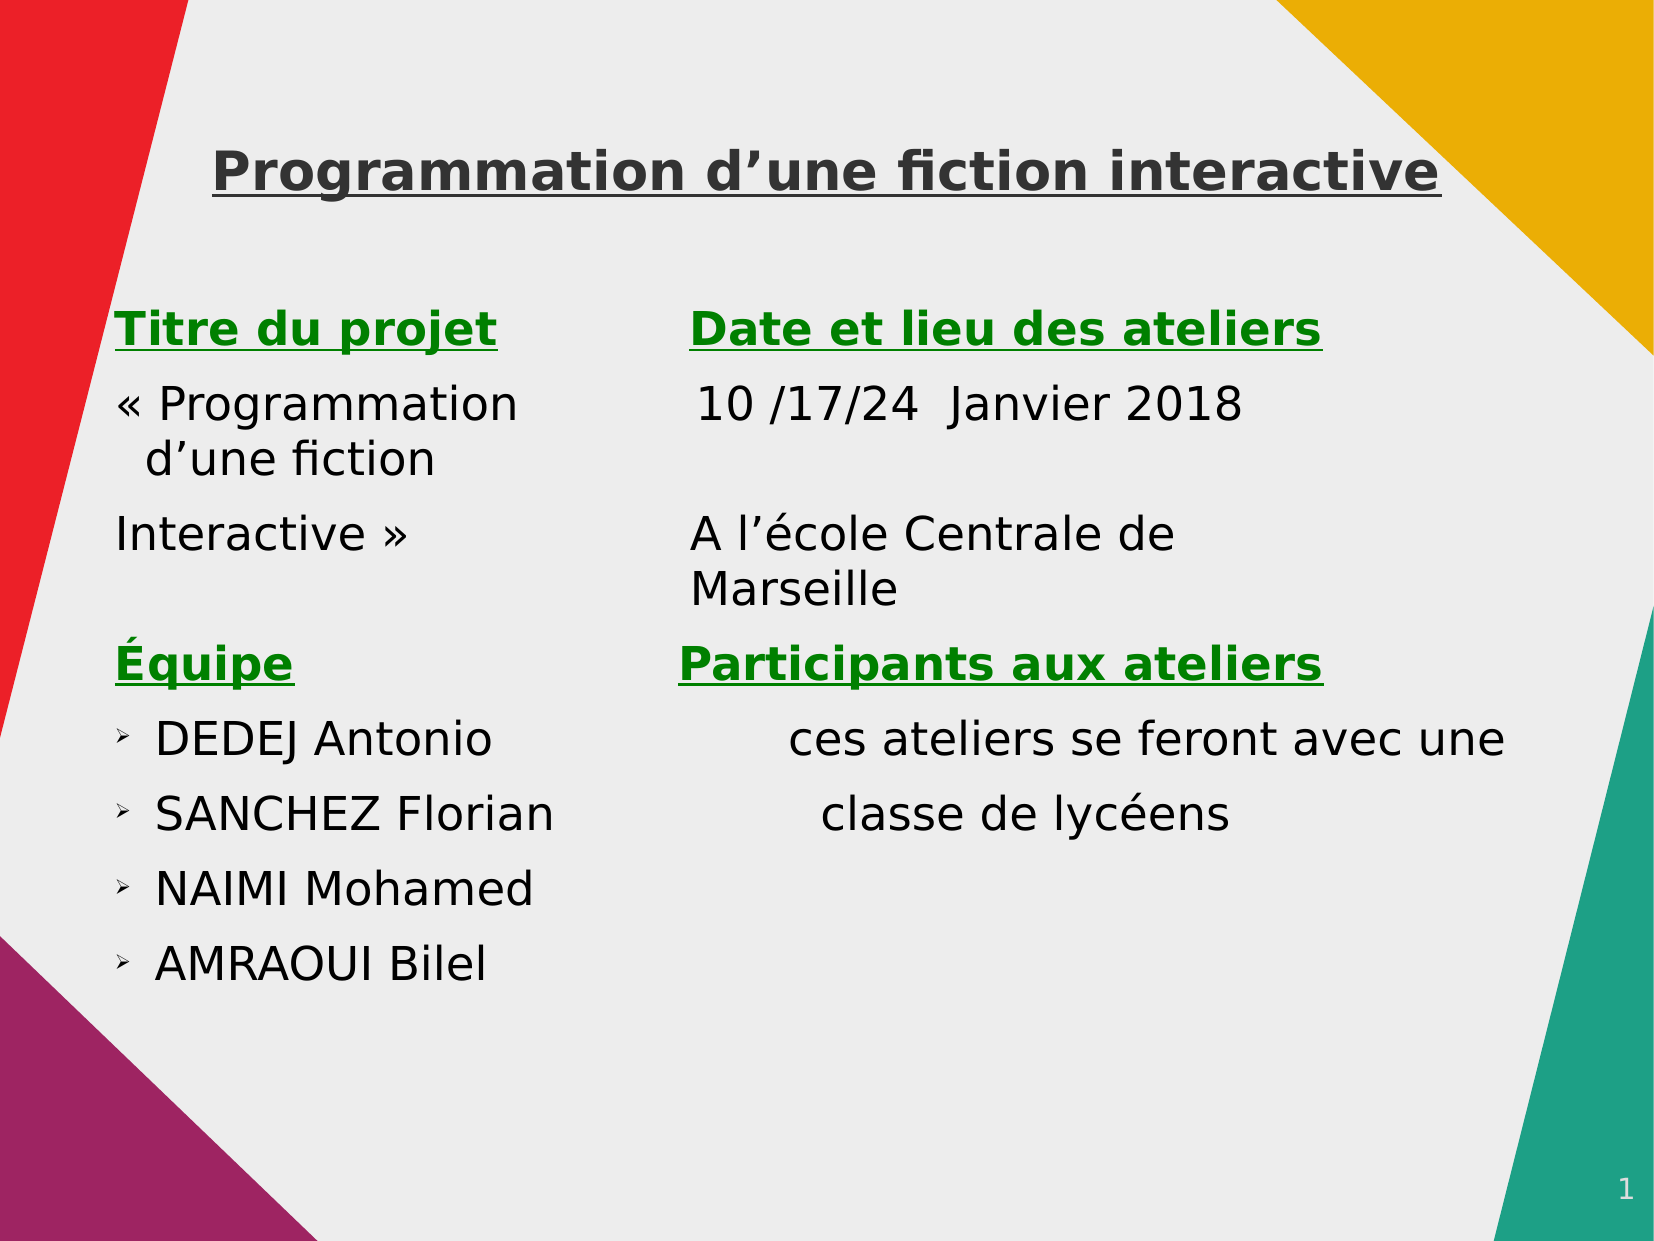

# Programmation d’une fiction interactive
Titre du projet Date et lieu des ateliers
« Programmation 10 /17/24 Janvier 2018 					 d’une fiction
Interactive » A l’école Centrale de Marseille
Équipe Participants aux ateliers
 DEDEJ Antonio ces ateliers se feront avec une
 SANCHEZ Florian classe de lycéens
 NAIMI Mohamed
 AMRAOUI Bilel
1